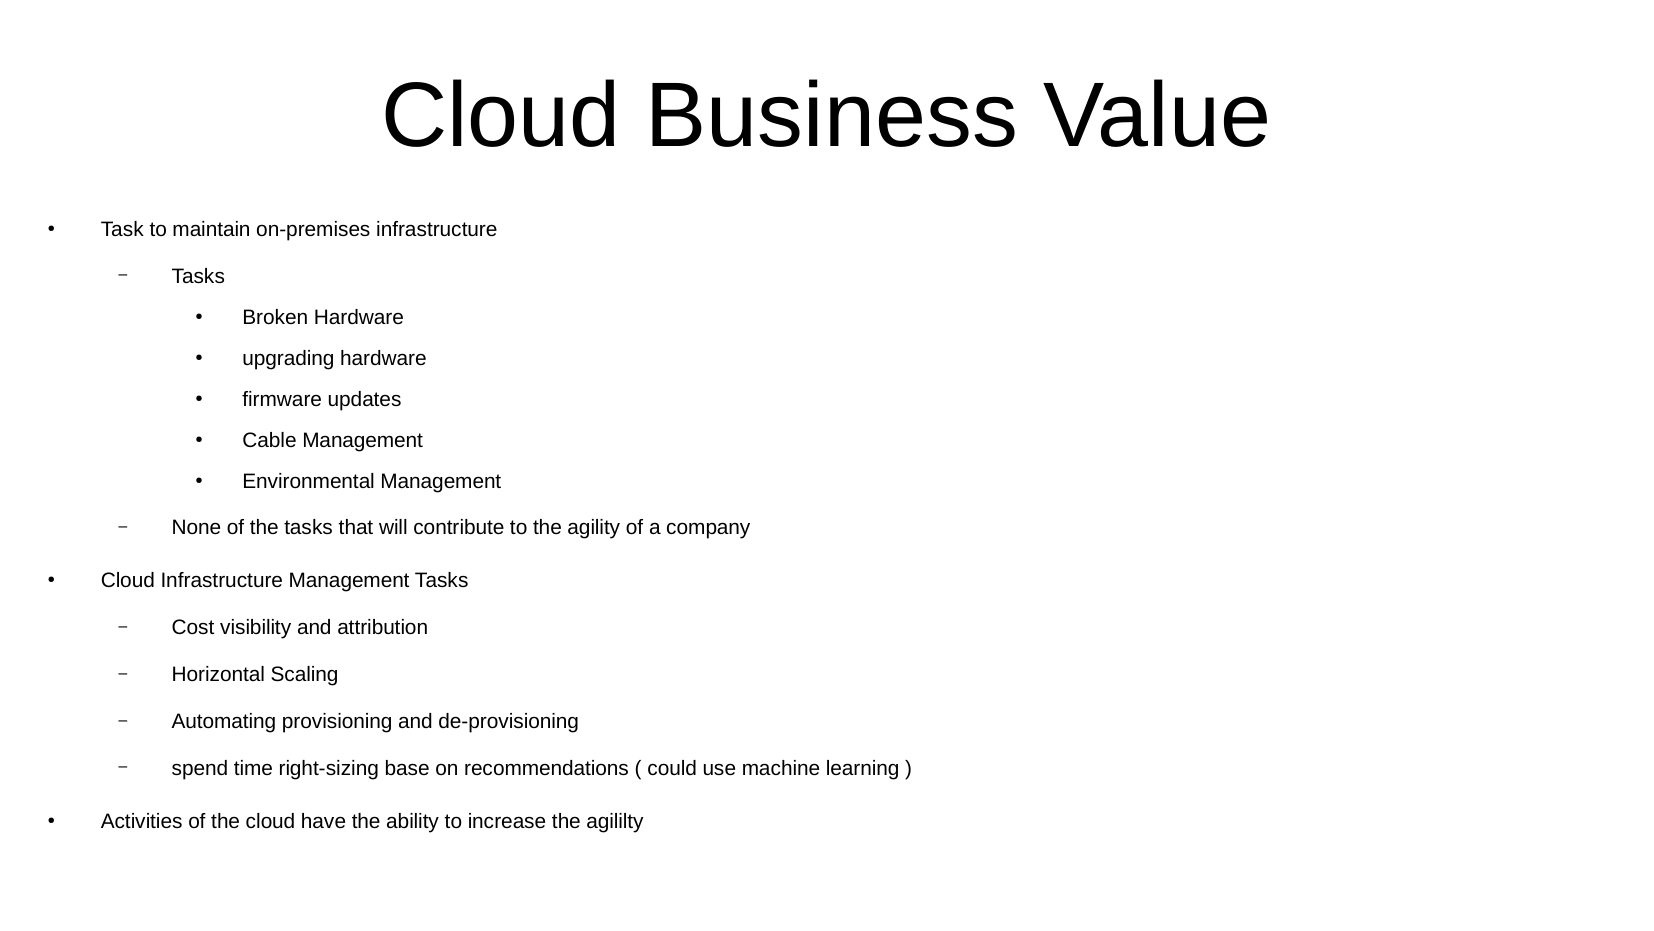

# Cloud Business Value
Task to maintain on-premises infrastructure
Tasks
Broken Hardware
upgrading hardware
firmware updates
Cable Management
Environmental Management
None of the tasks that will contribute to the agility of a company
Cloud Infrastructure Management Tasks
Cost visibility and attribution
Horizontal Scaling
Automating provisioning and de-provisioning
spend time right-sizing base on recommendations ( could use machine learning )
Activities of the cloud have the ability to increase the agililty